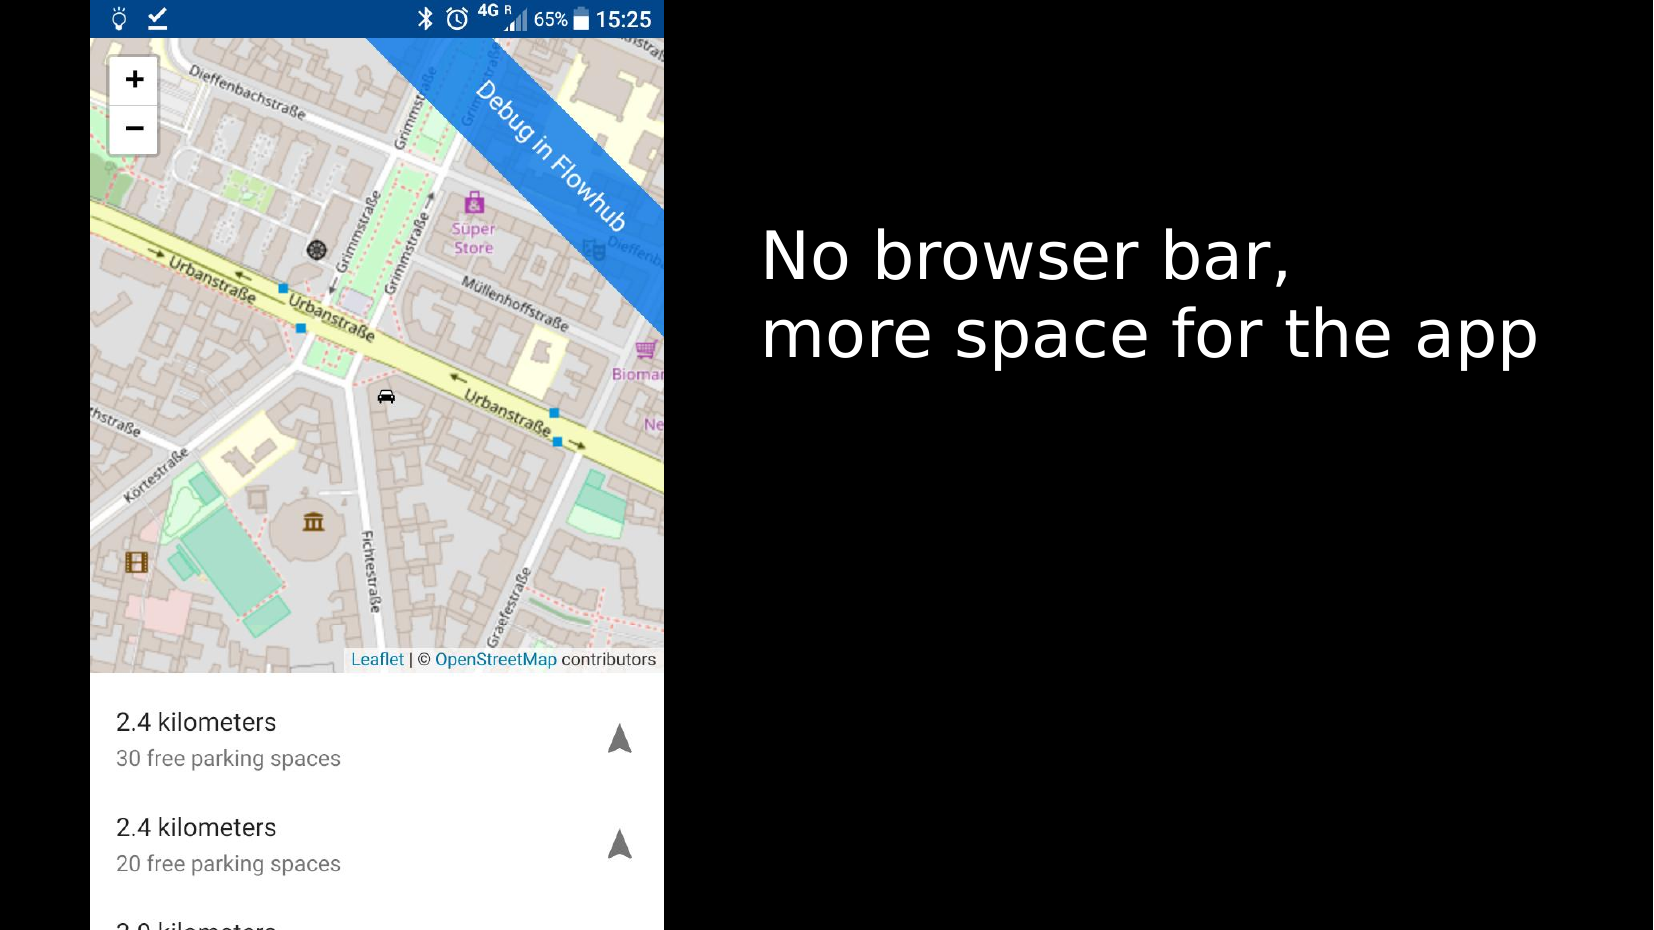

#
No browser bar,
more space for the app